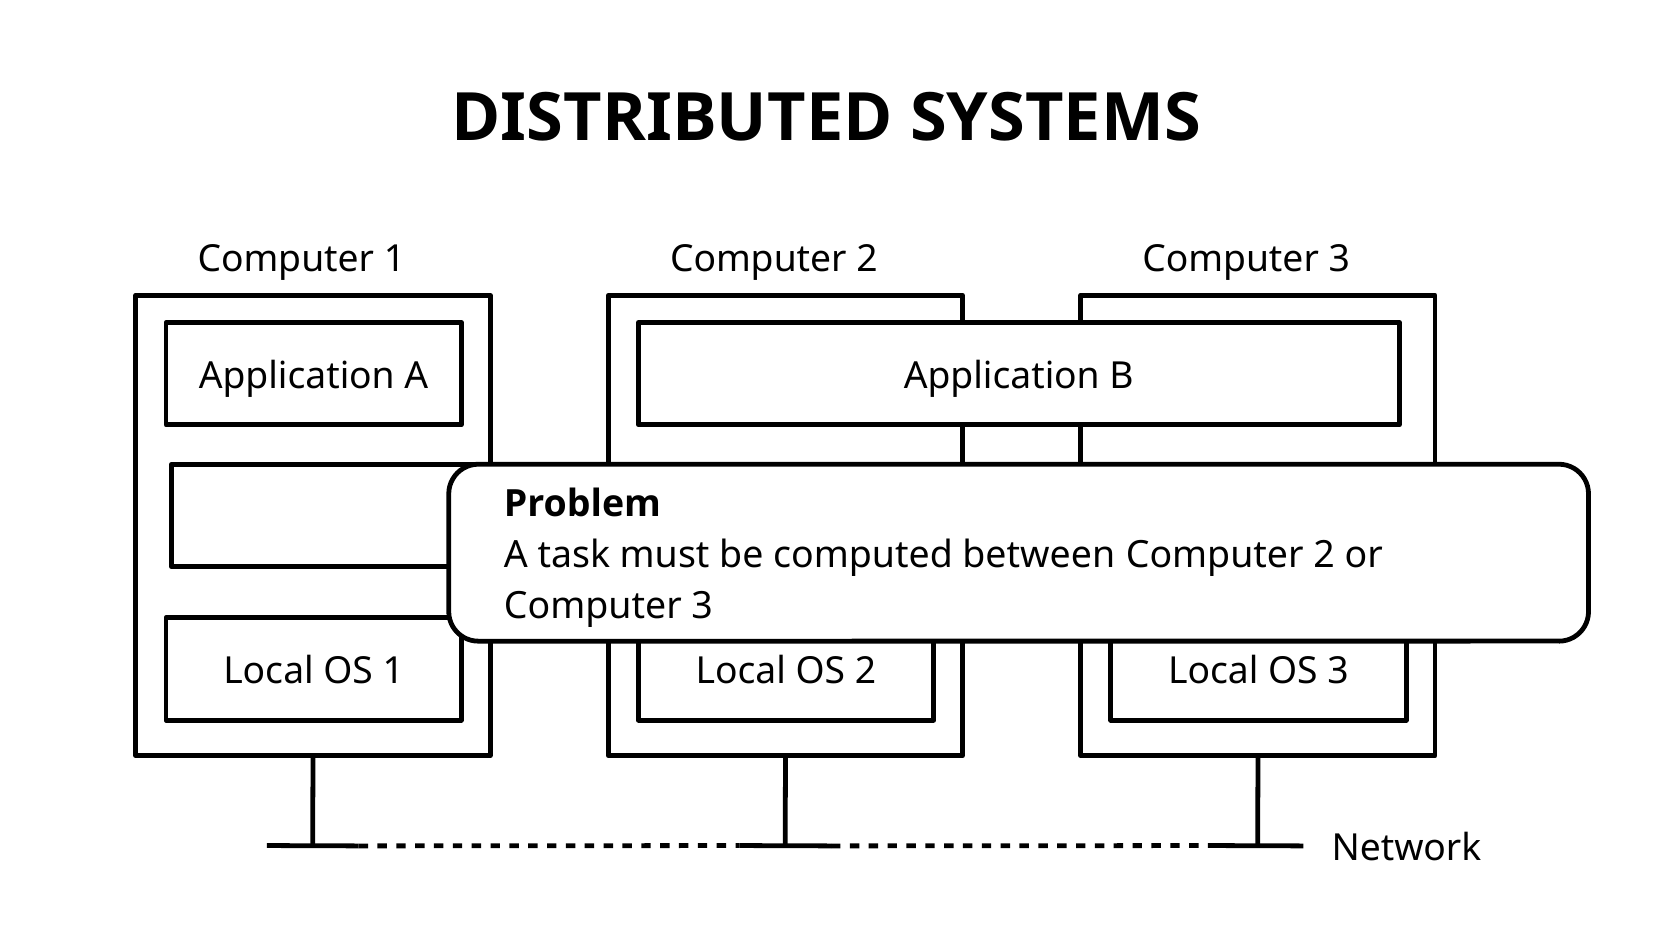

# DISTRIBUTED SYSTEMS
Computer 1
Computer 2
Computer 3
Application A
Application B
Middleware (Distributed system layer)
Problem
A task must be computed between Computer 2 or
Computer 3
Local OS 1
Local OS 2
Local OS 3
Network